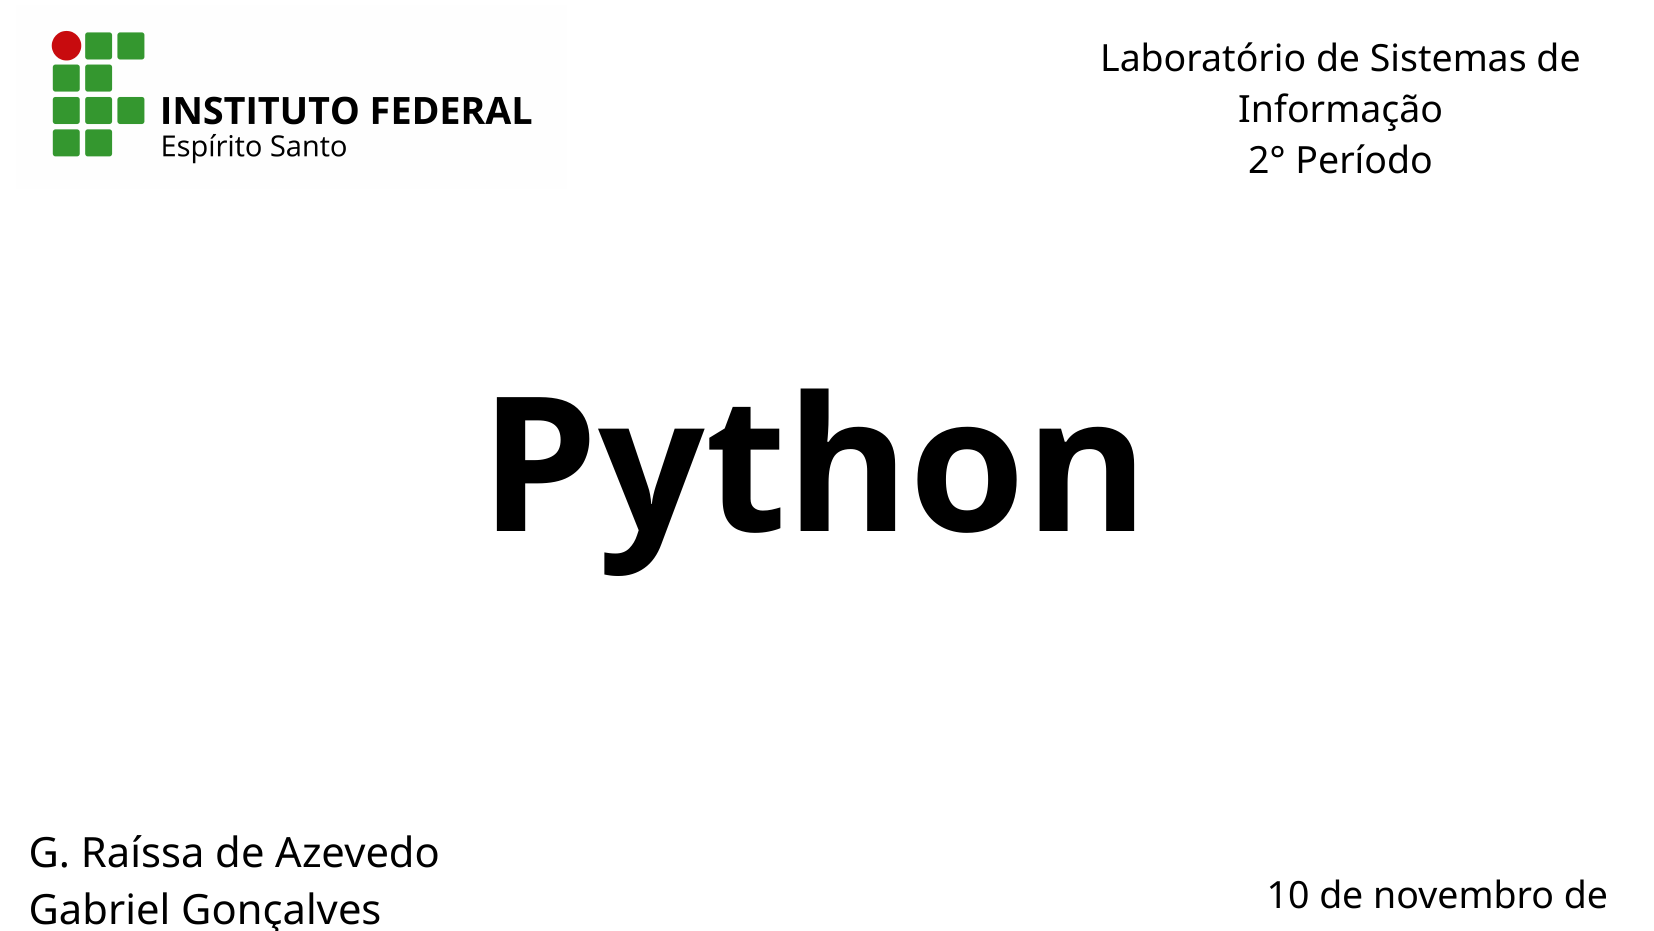

Laboratório de Sistemas de Informação
2° Período
# Python
G. Raíssa de Azevedo
Gabriel Gonçalves
10 de novembro de 2020